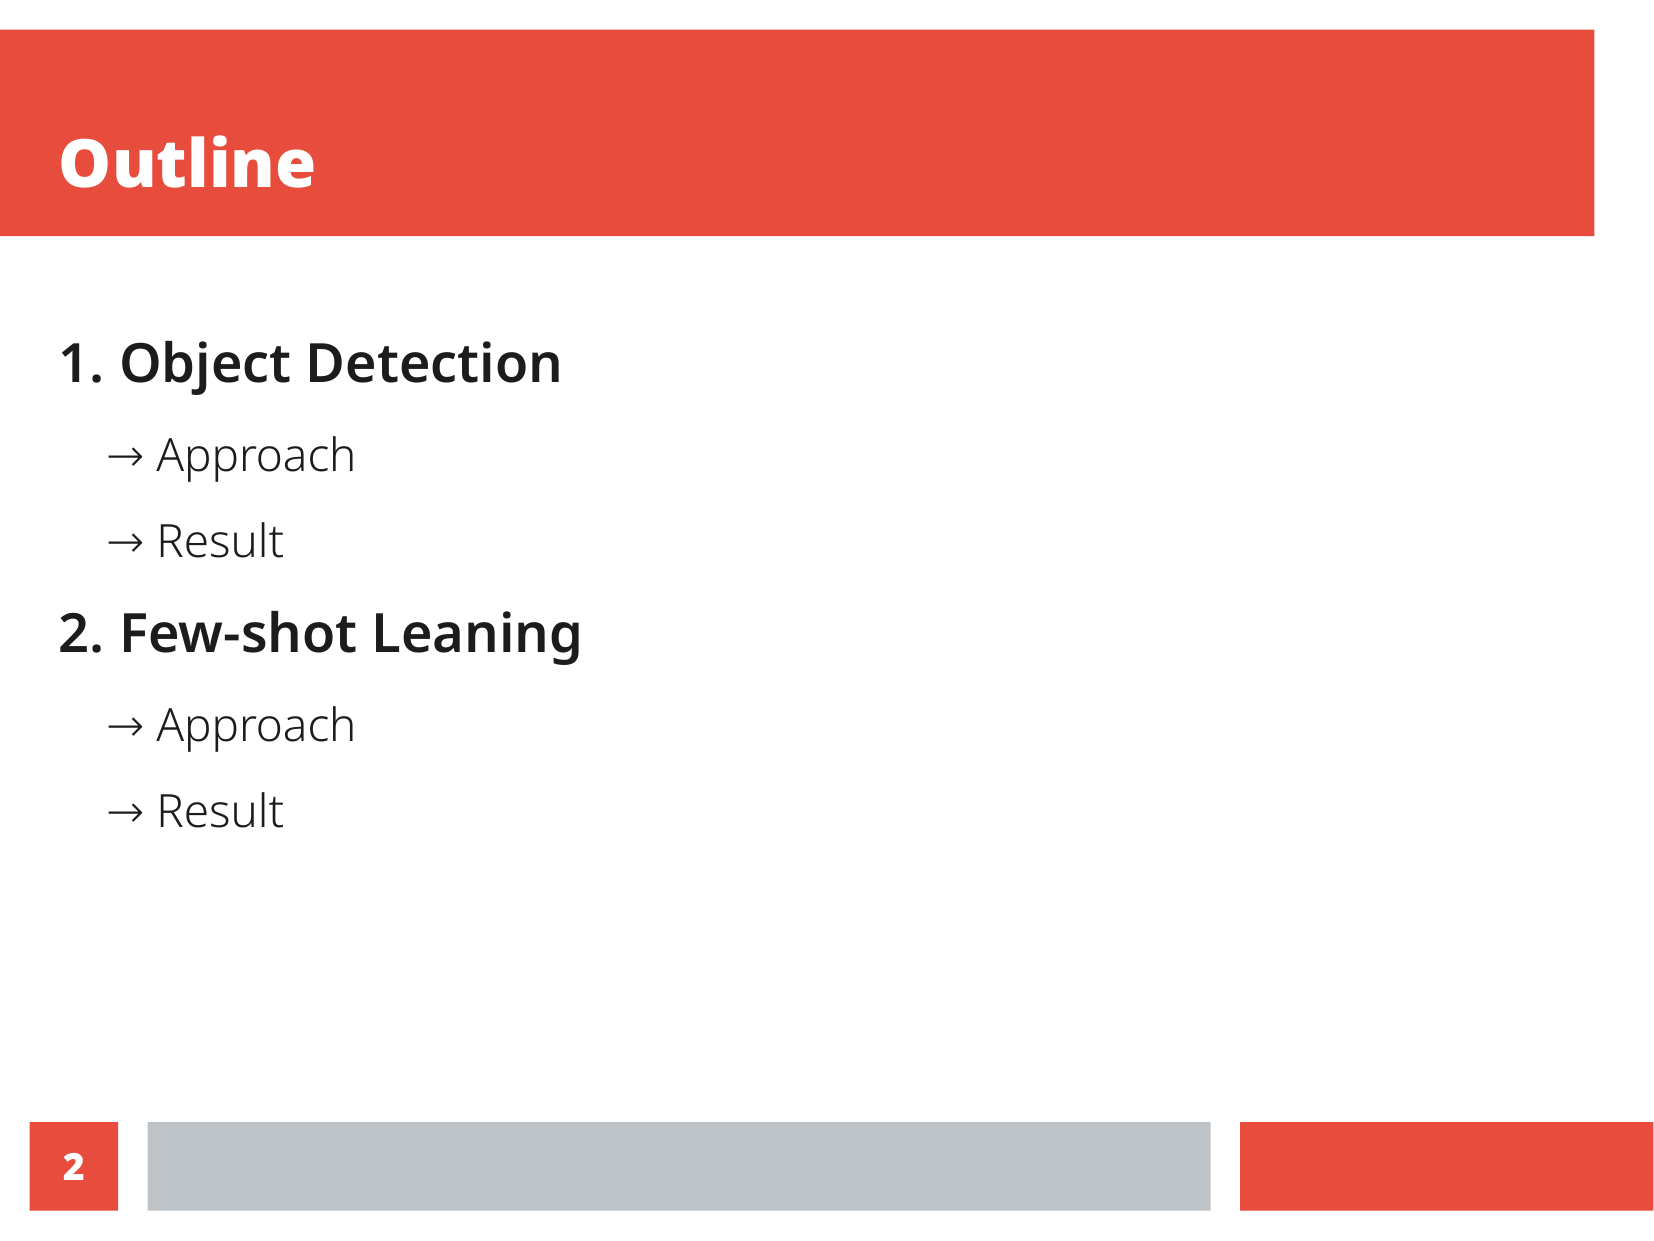

# Outline
1. Object Detection
→ Approach
→ Result
2. Few-shot Leaning
→ Approach
→ Result
2